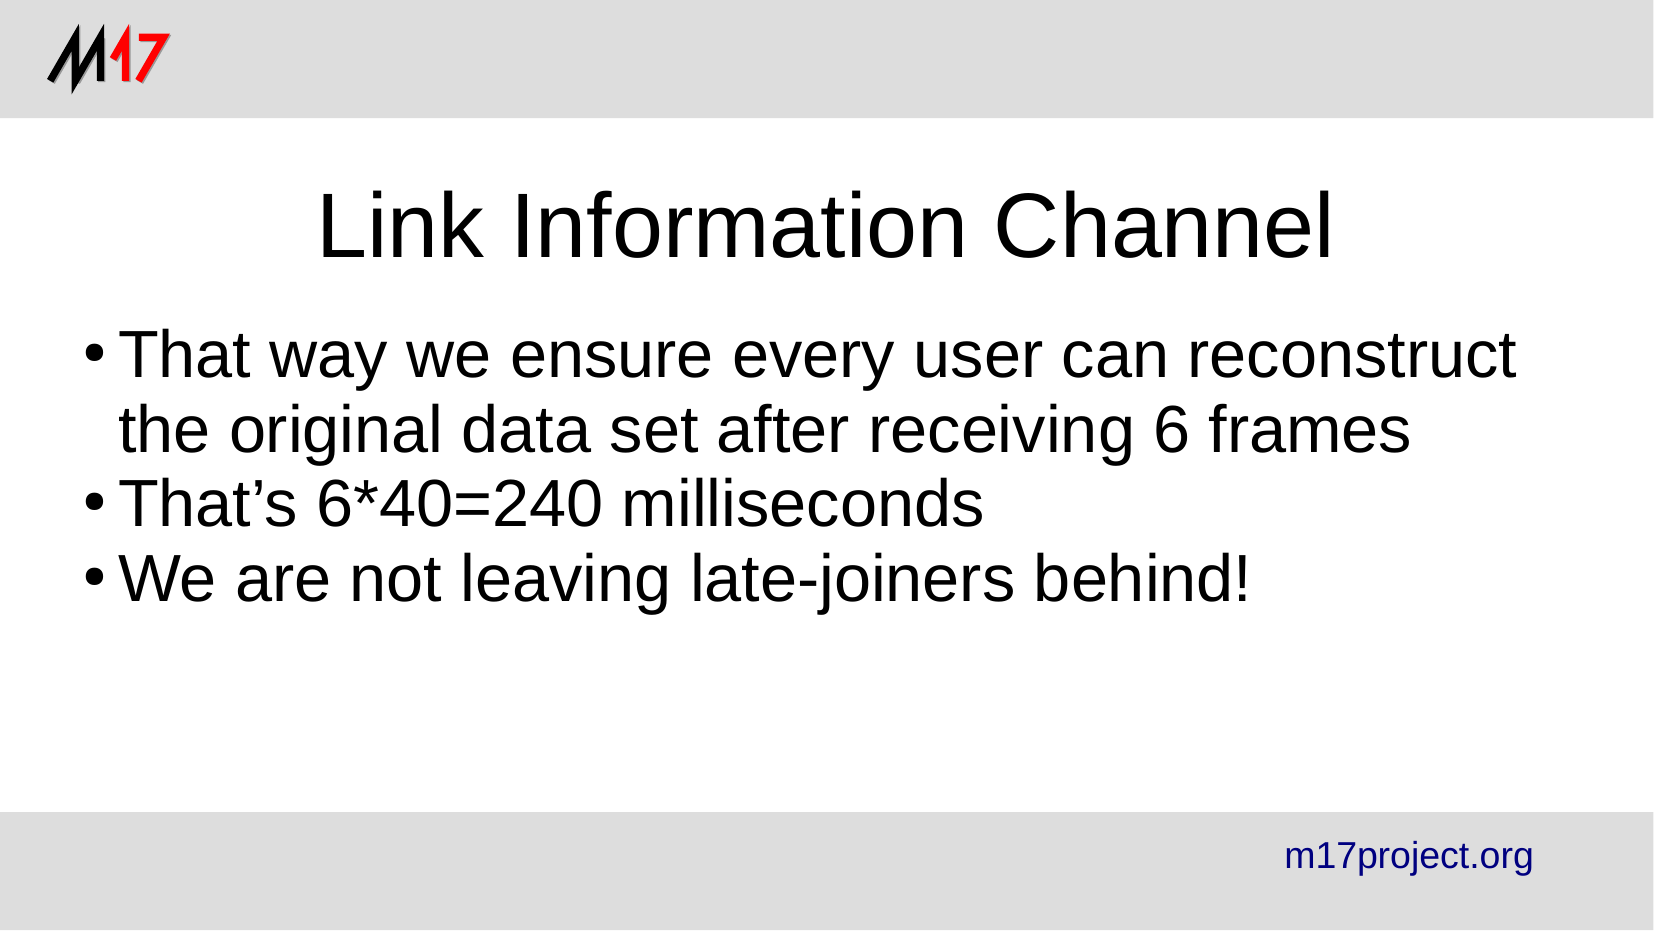

# Link Information Channel
That way we ensure every user can reconstruct the original data set after receiving 6 frames
That’s 6*40=240 milliseconds
We are not leaving late-joiners behind!
m17project.org